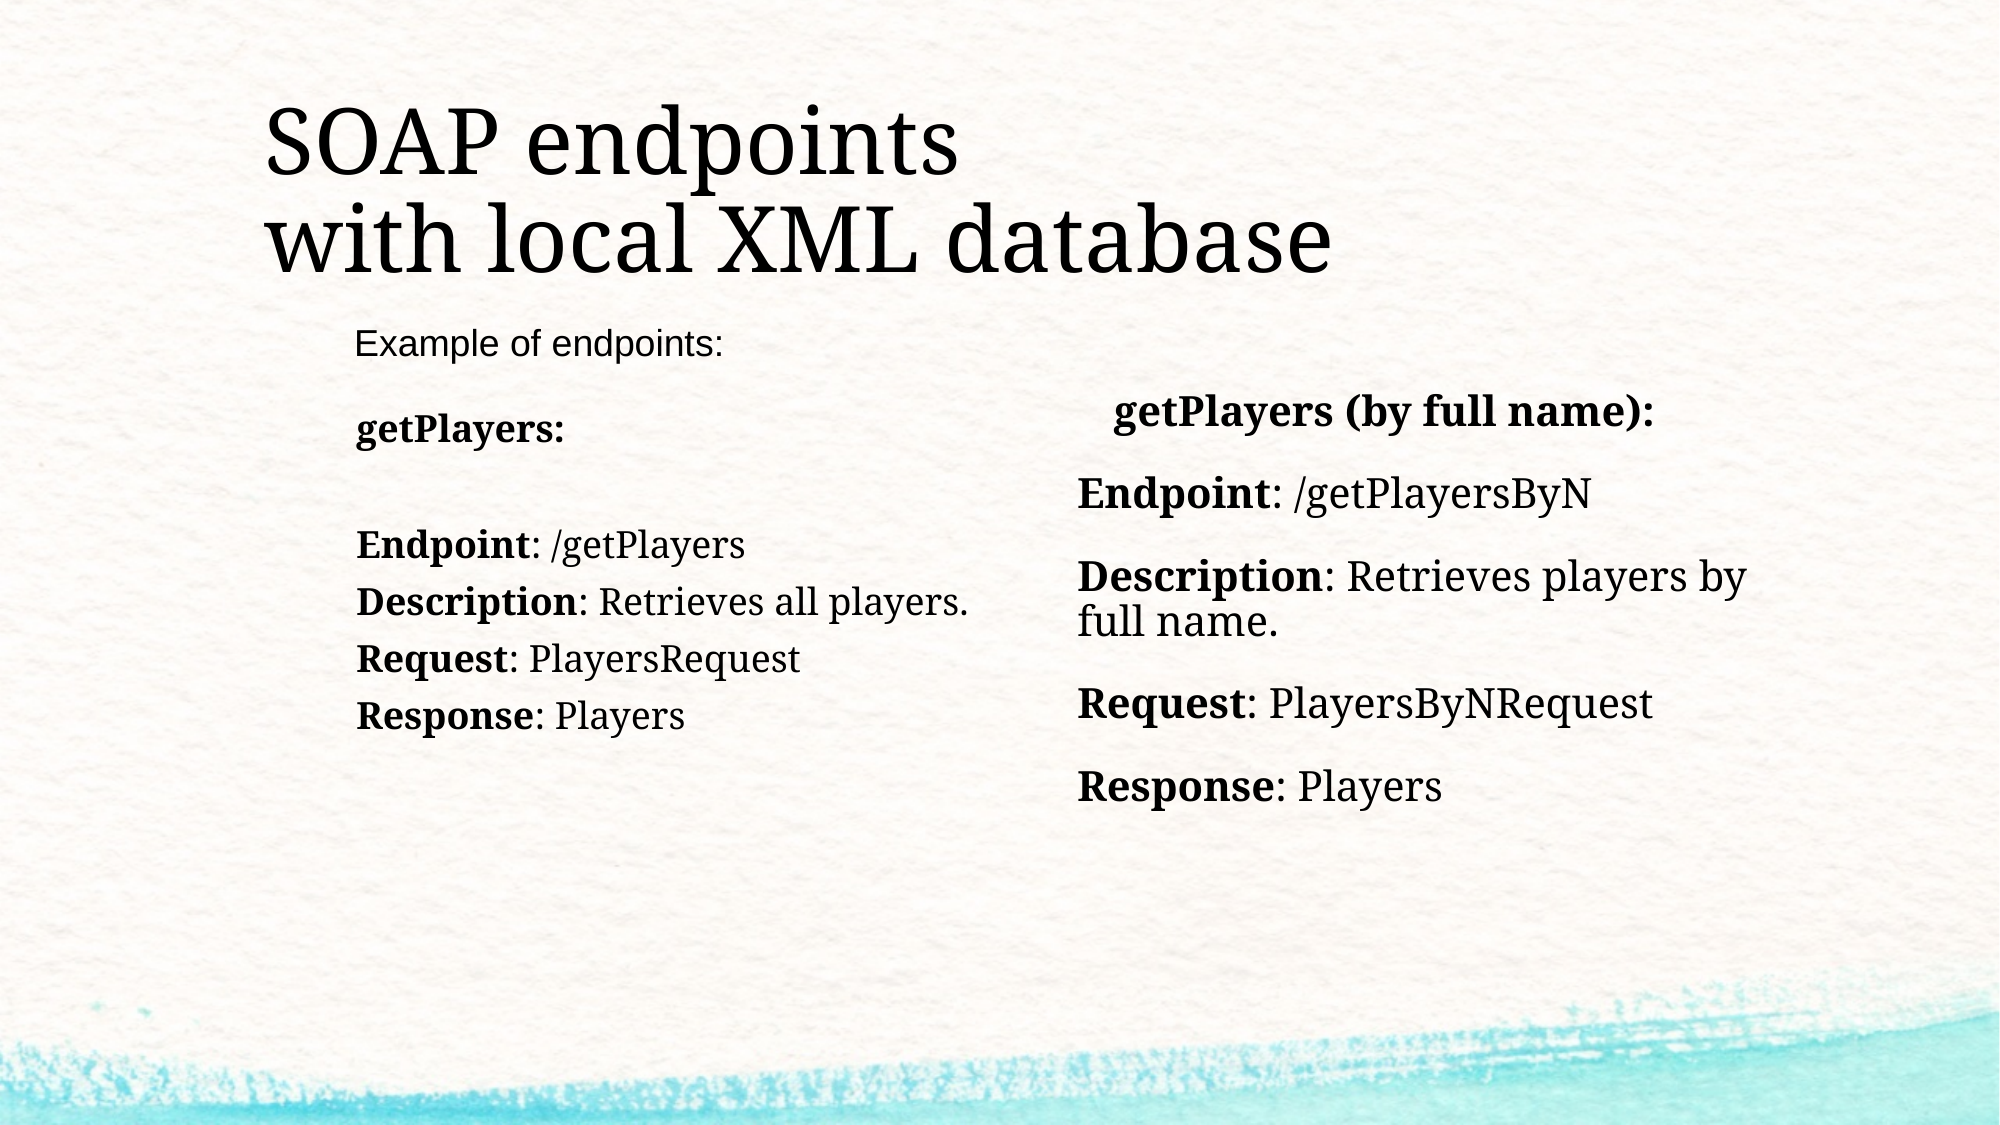

# SOAP endpoints with local XML database
Example of endpoints:
getPlayers:
Endpoint: /getPlayers
Description: Retrieves all players.
Request: PlayersRequest
Response: Players
getPlayers (by full name):
Endpoint: /getPlayersByN
Description: Retrieves players by full name.
Request: PlayersByNRequest
Response: Players